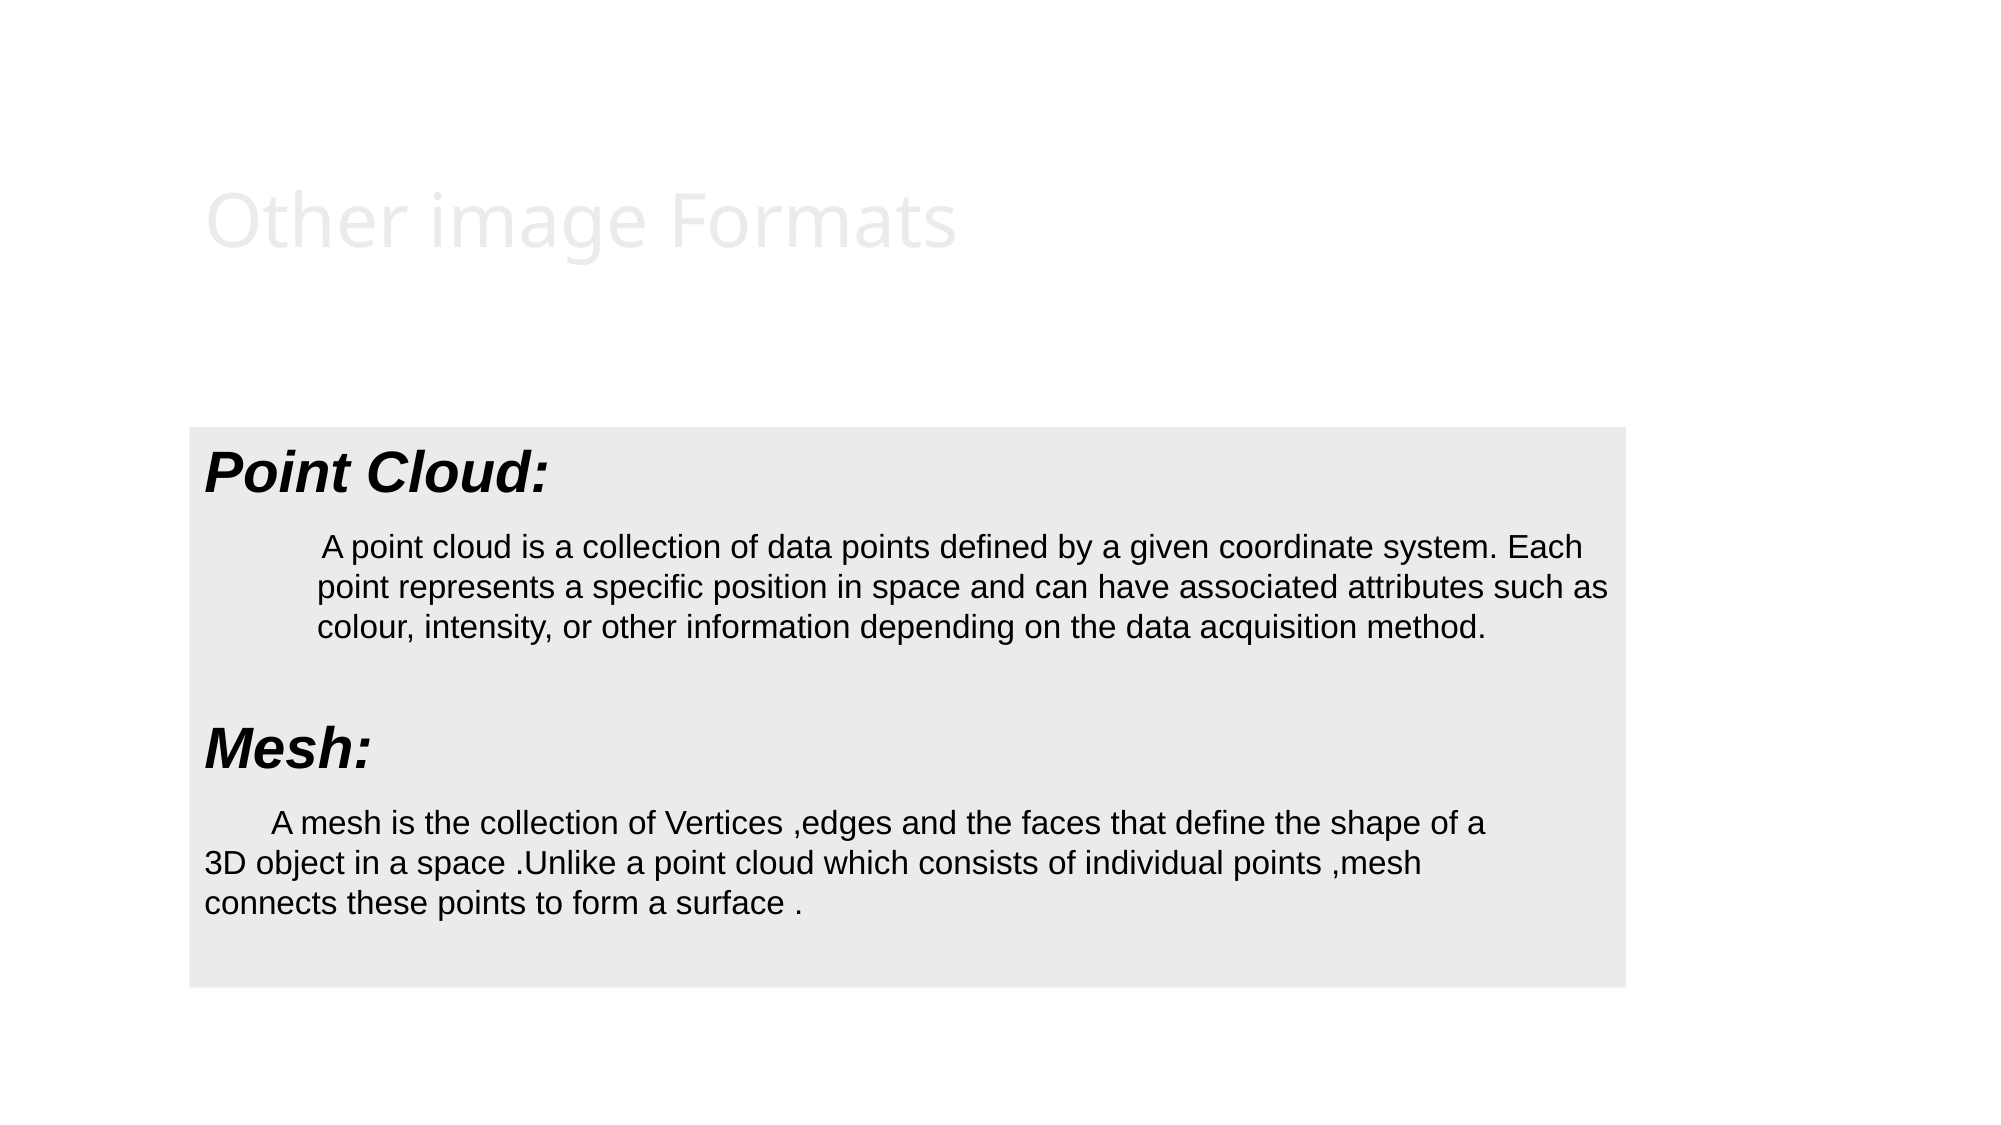

# Other image Formats
Point Cloud:
    A point cloud is a collection of data points defined by a given coordinate system. Each point represents a specific position in space and can have associated attributes such as colour, intensity, or other information depending on the data acquisition method.
Mesh:
  A mesh is the collection of Vertices ,edges and the faces that define the shape of a 3D object in a space .Unlike a point cloud which consists of individual points ,mesh connects these points to form a surface .